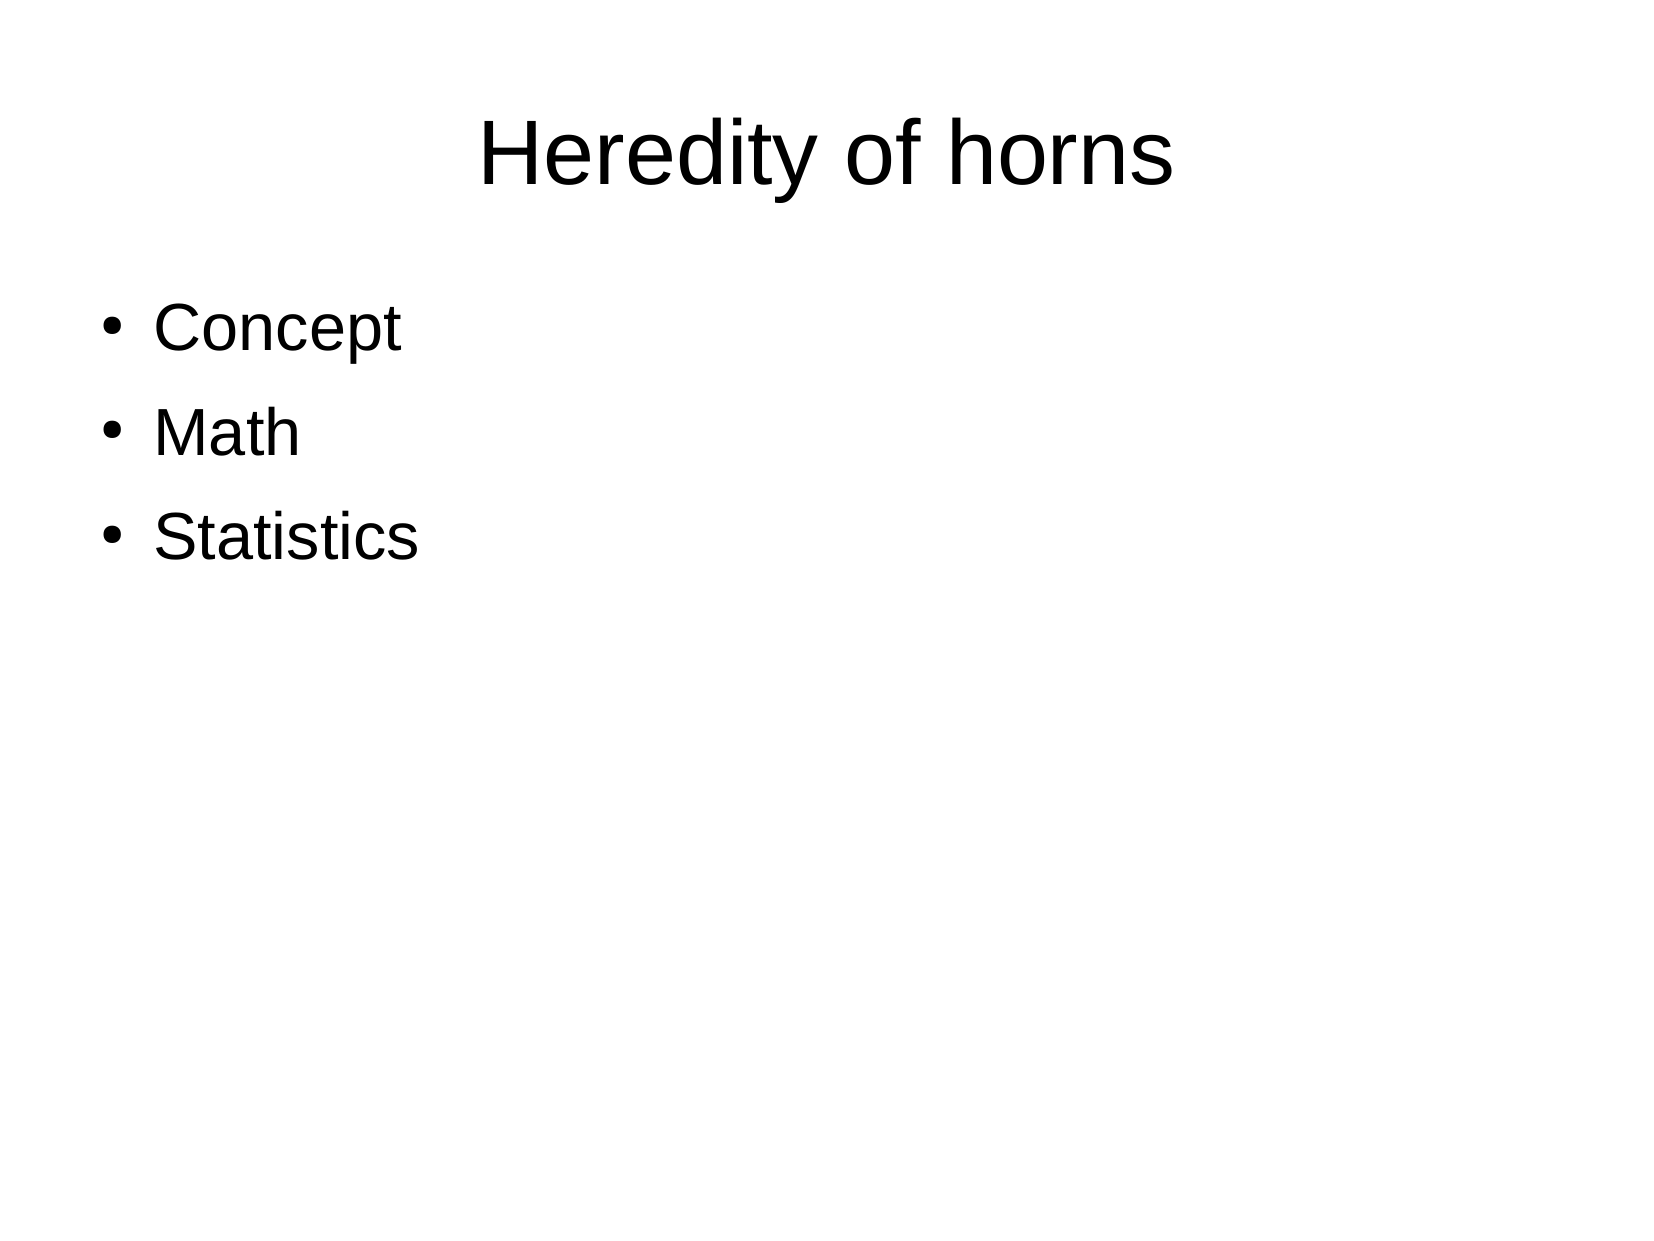

# Heredity of horns
Concept
Math
Statistics